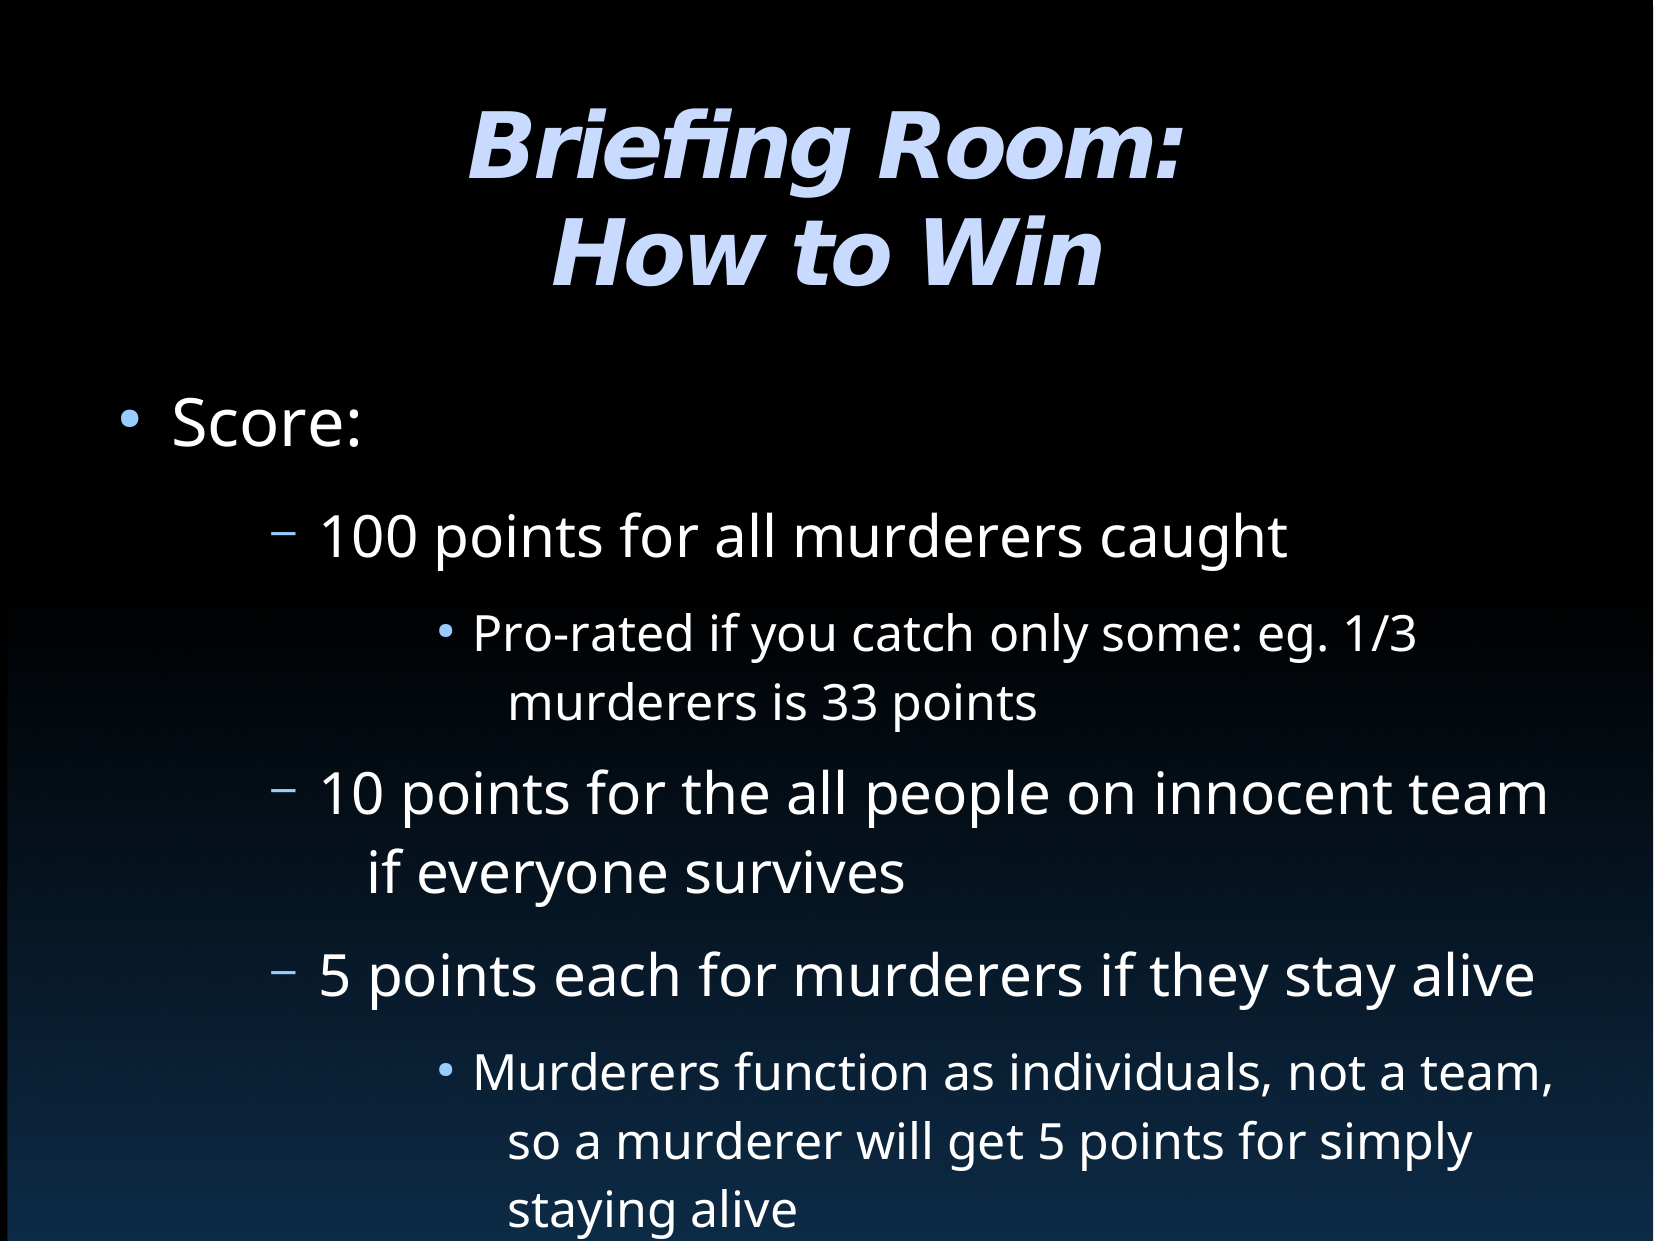

# Briefing Room: How to Win
Score:
100 points for all murderers caught
Pro-rated if you catch only some: eg. 1/3 murderers is 33 points
10 points for the all people on innocent team if everyone survives
5 points each for murderers if they stay alive
Murderers function as individuals, not a team, so a murderer will get 5 points for simply staying alive